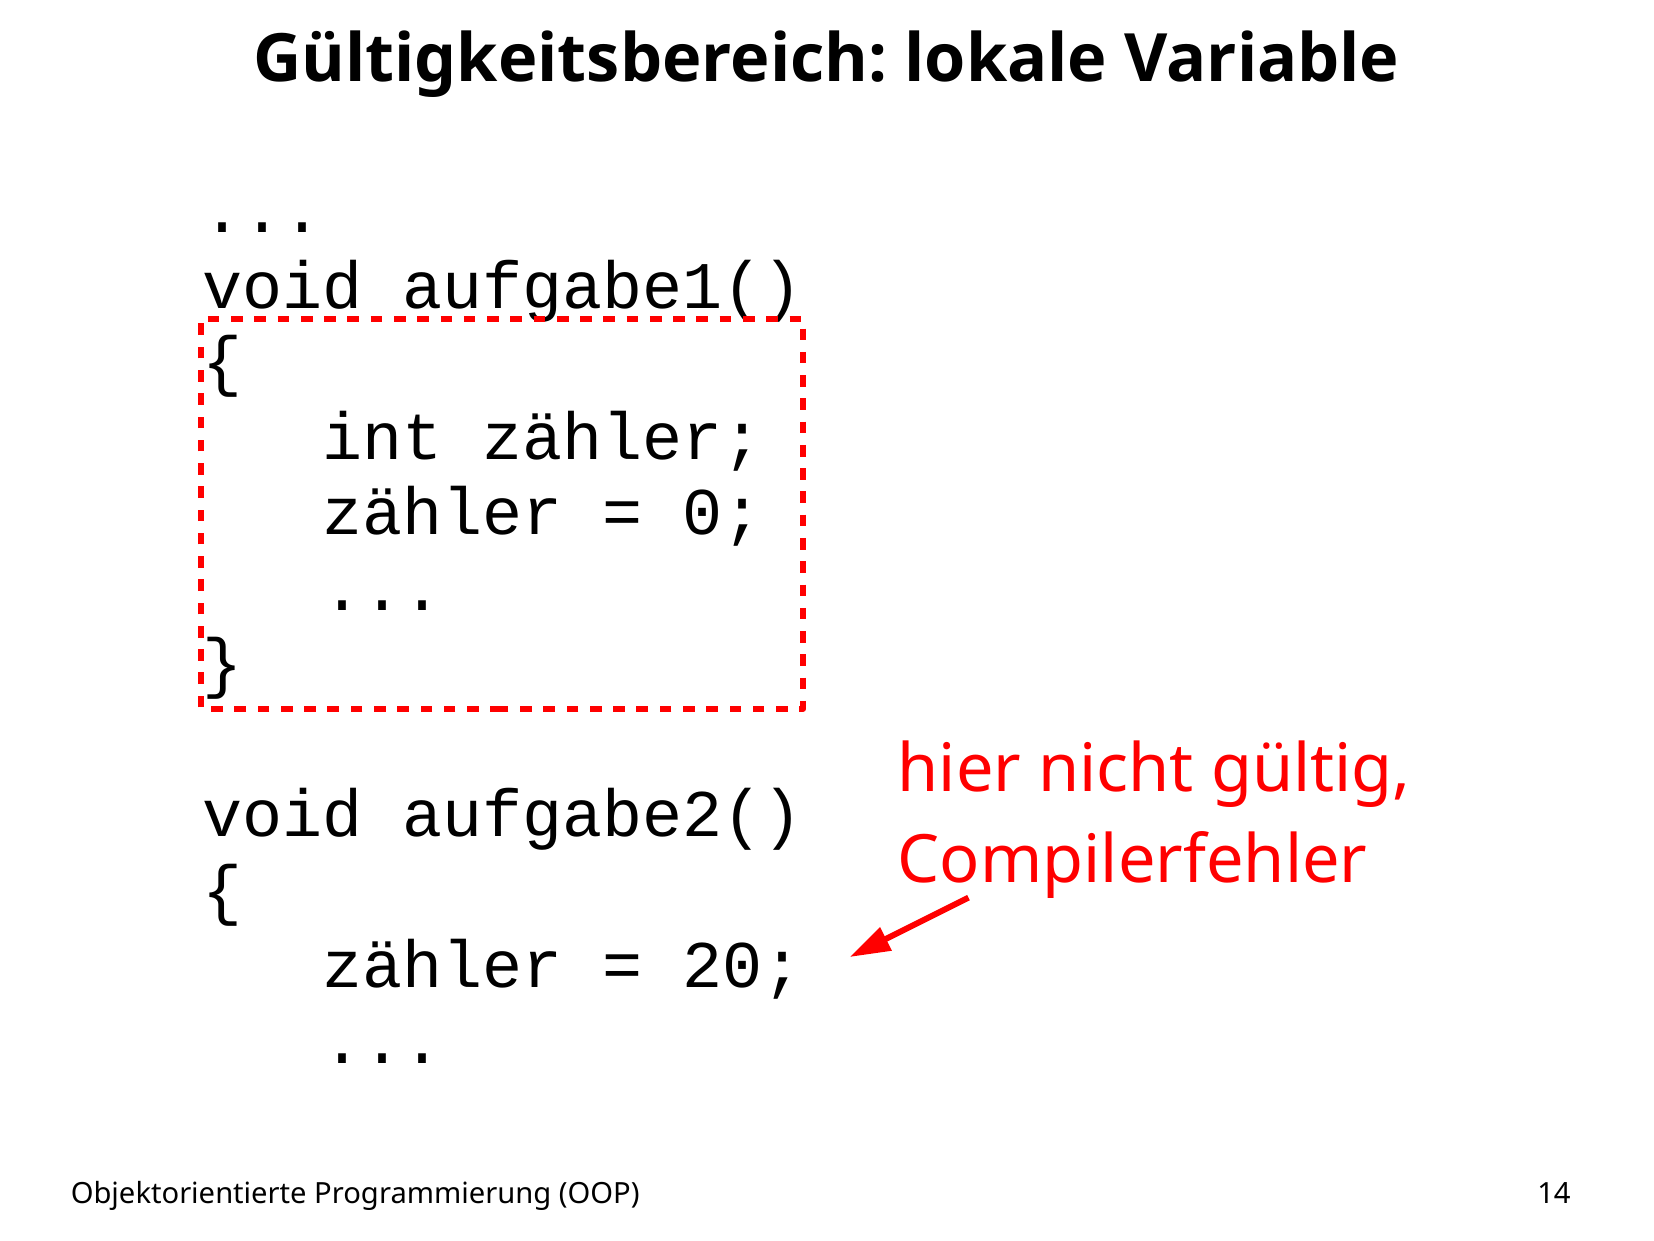

# Gültigkeitsbereich: lokale Variable
 ...
 void aufgabe1()
 {
 int zähler;
 zähler = 0;
 ...
 }
 void aufgabe2()
 {
 zähler = 20;
 ...
hier nicht gültig,
Compilerfehler
Objektorientierte Programmierung (OOP)
14